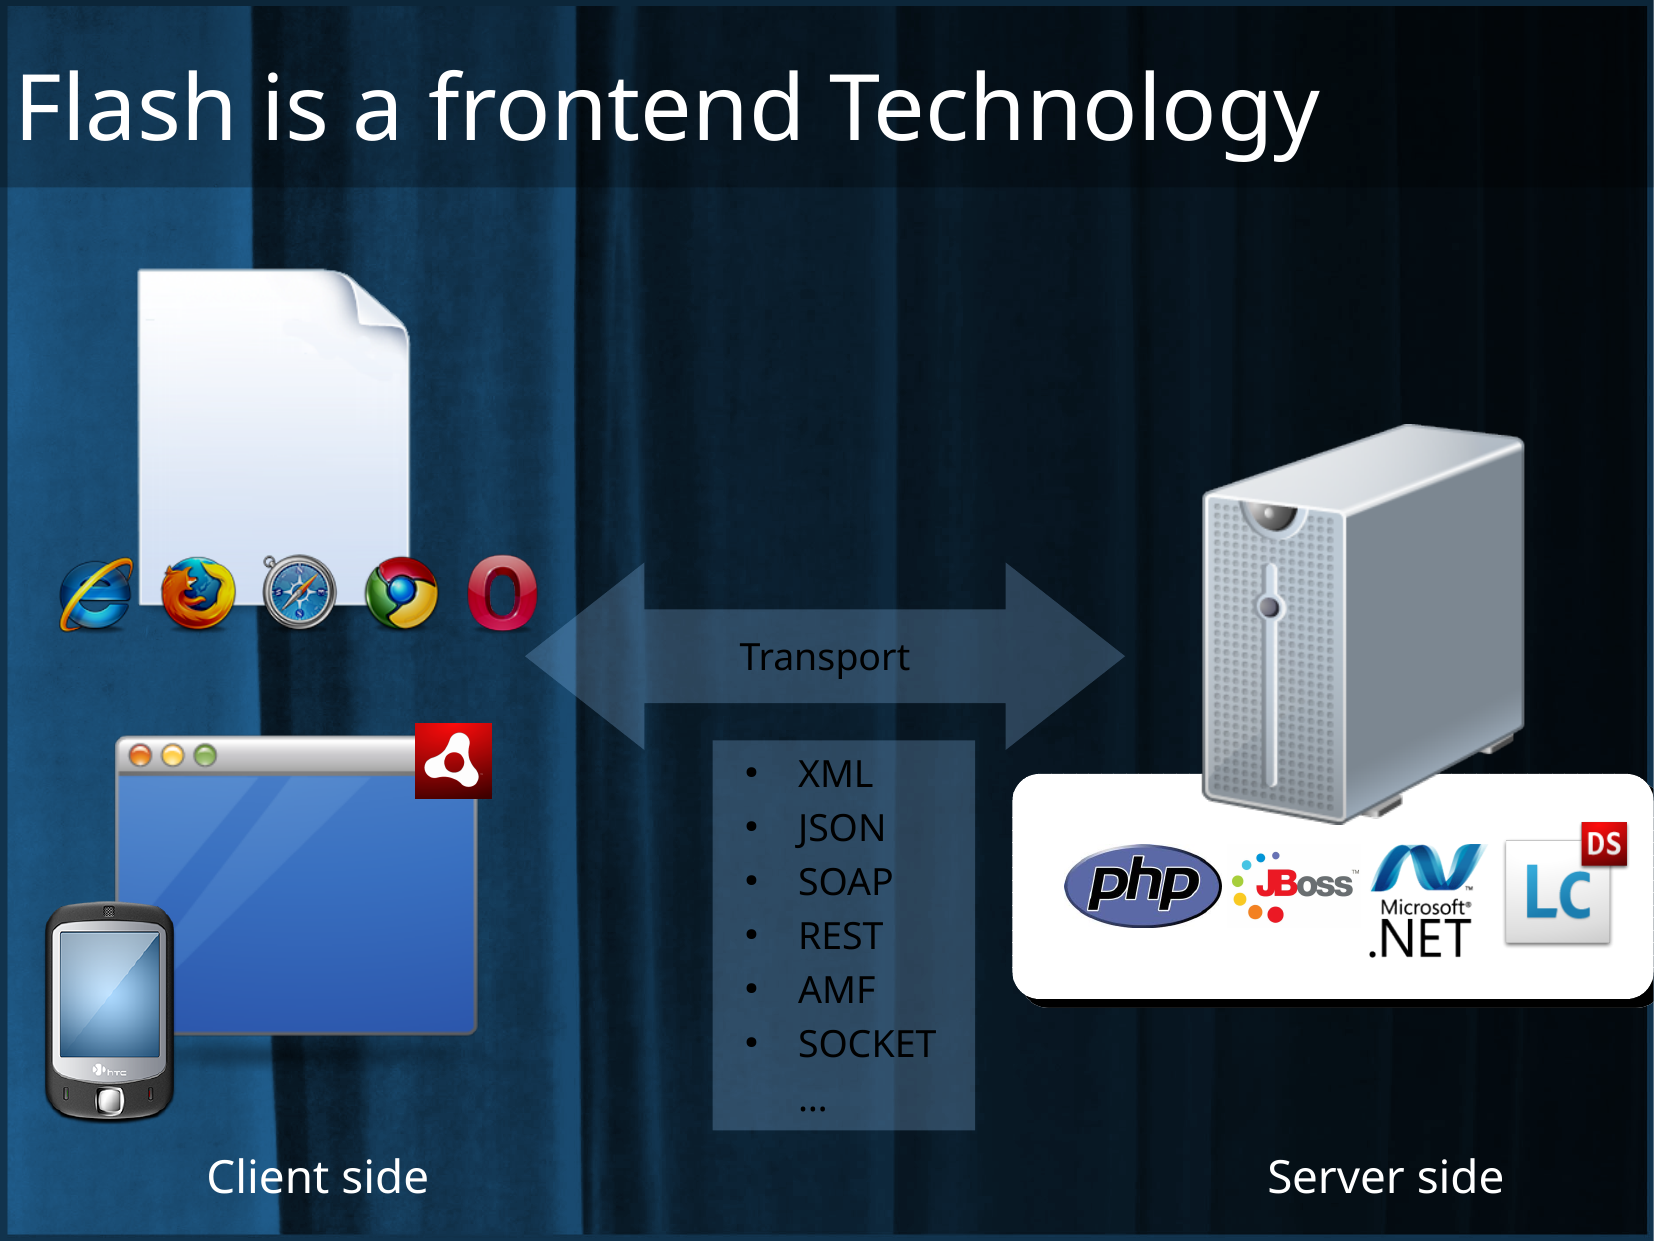

Flash is a frontend Technology
Transport
XML
JSON
SOAP
REST
AMF
SOCKET
…
Client side
Server side